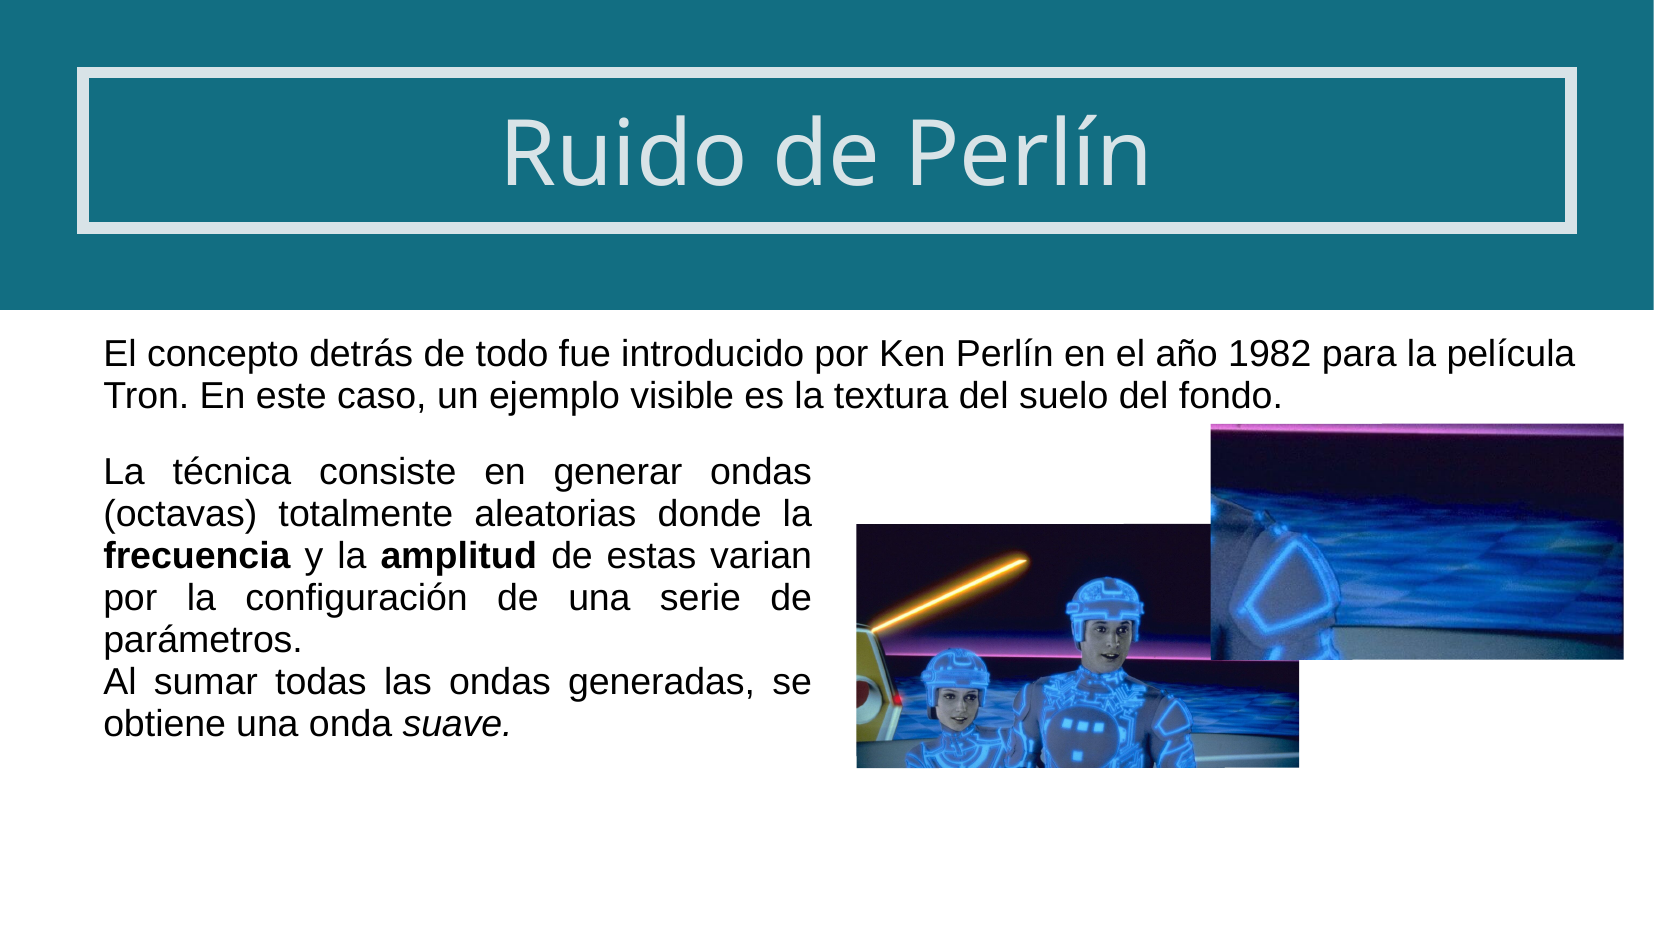

# Ruido de Perlín
El concepto detrás de todo fue introducido por Ken Perlín en el año 1982 para la película Tron. En este caso, un ejemplo visible es la textura del suelo del fondo.
La técnica consiste en generar ondas (octavas) totalmente aleatorias donde la frecuencia y la amplitud de estas varian por la configuración de una serie de parámetros.
Al sumar todas las ondas generadas, se obtiene una onda suave.